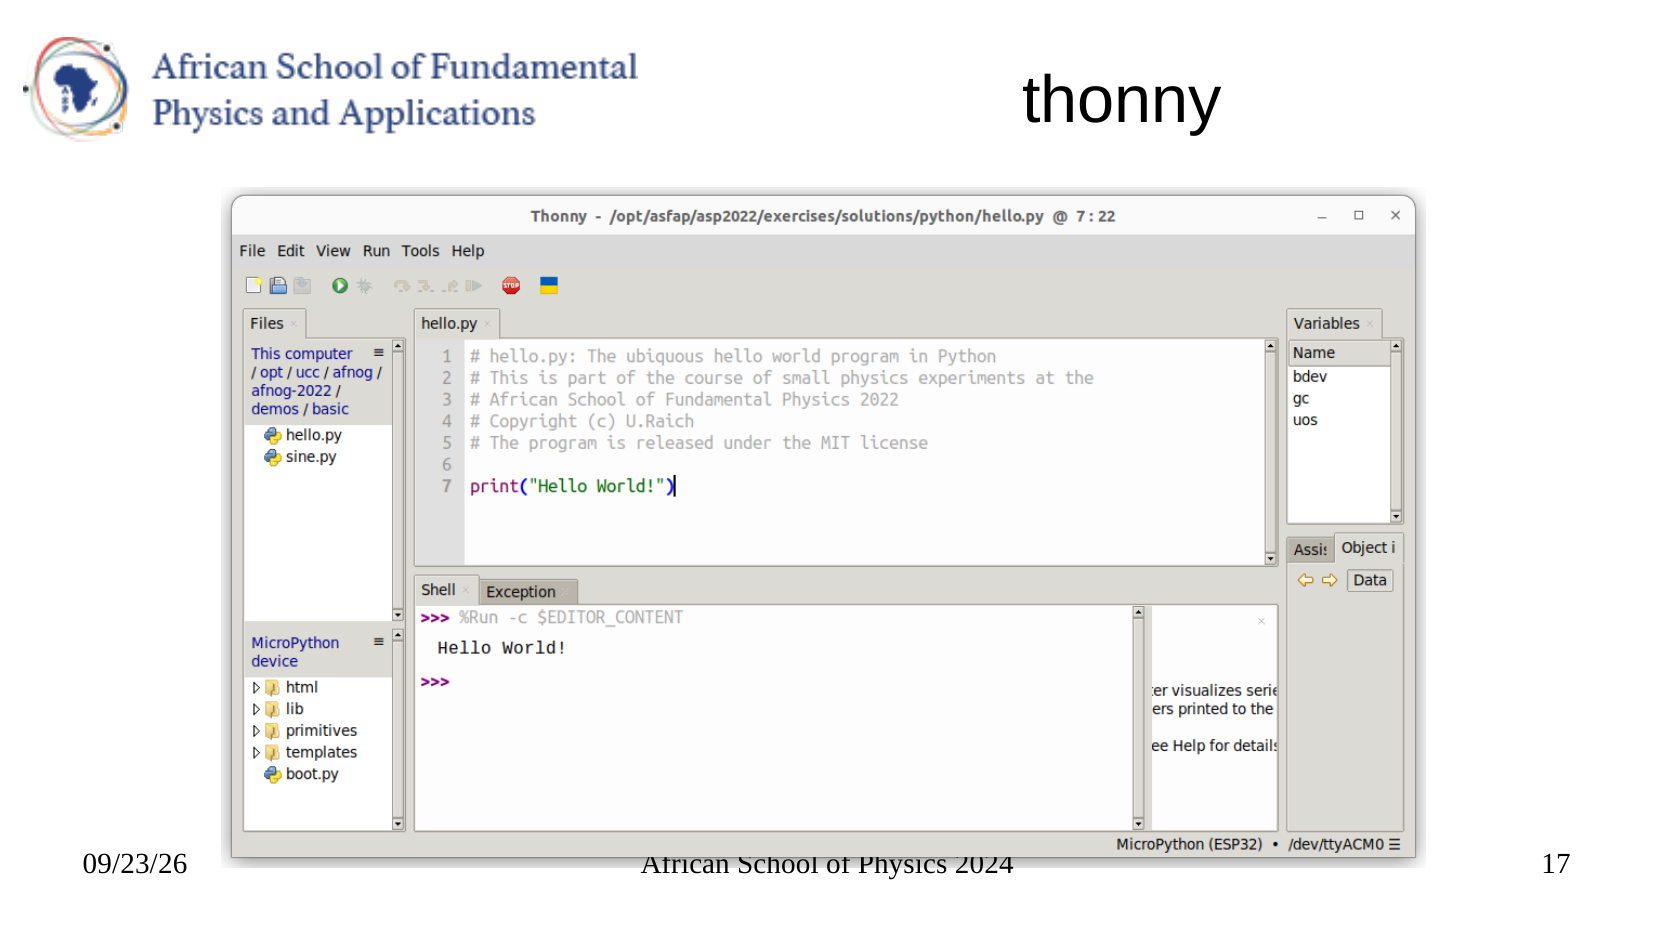

# thonny
African School of Physics 2024
17